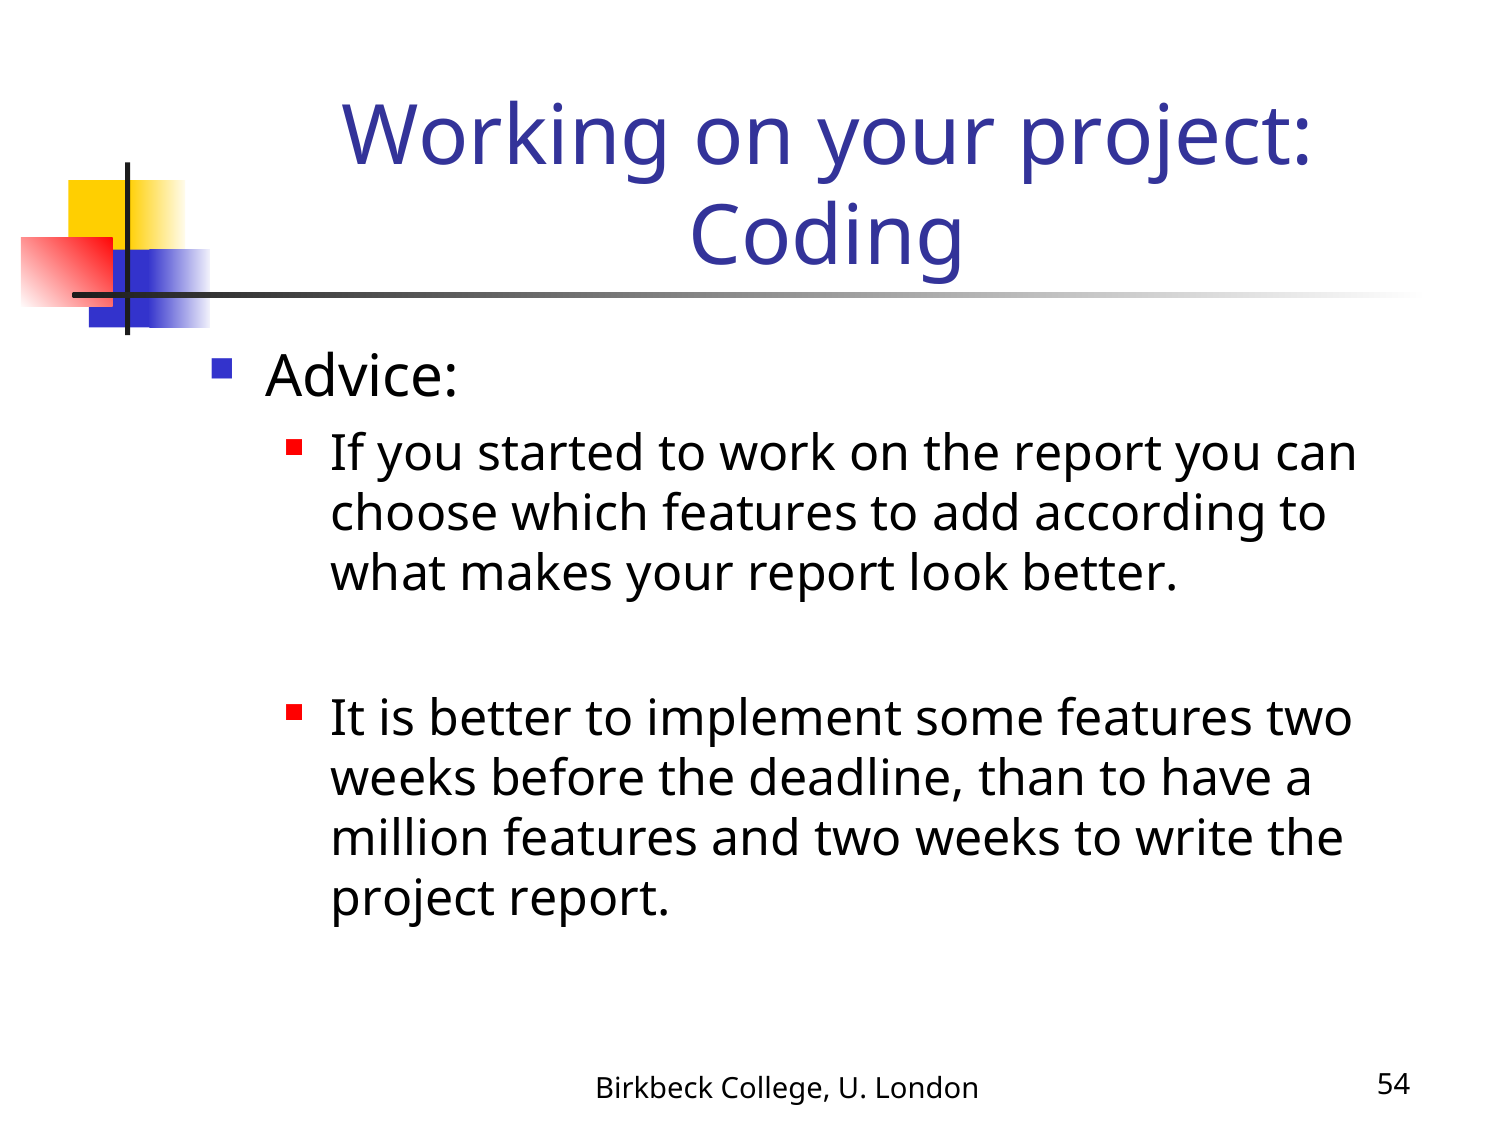

# Working on your project: Coding
Advice:
If you started to work on the report you can choose which features to add according to what makes your report look better.
It is better to implement some features two weeks before the deadline, than to have a million features and two weeks to write the project report.
Birkbeck College, U. London